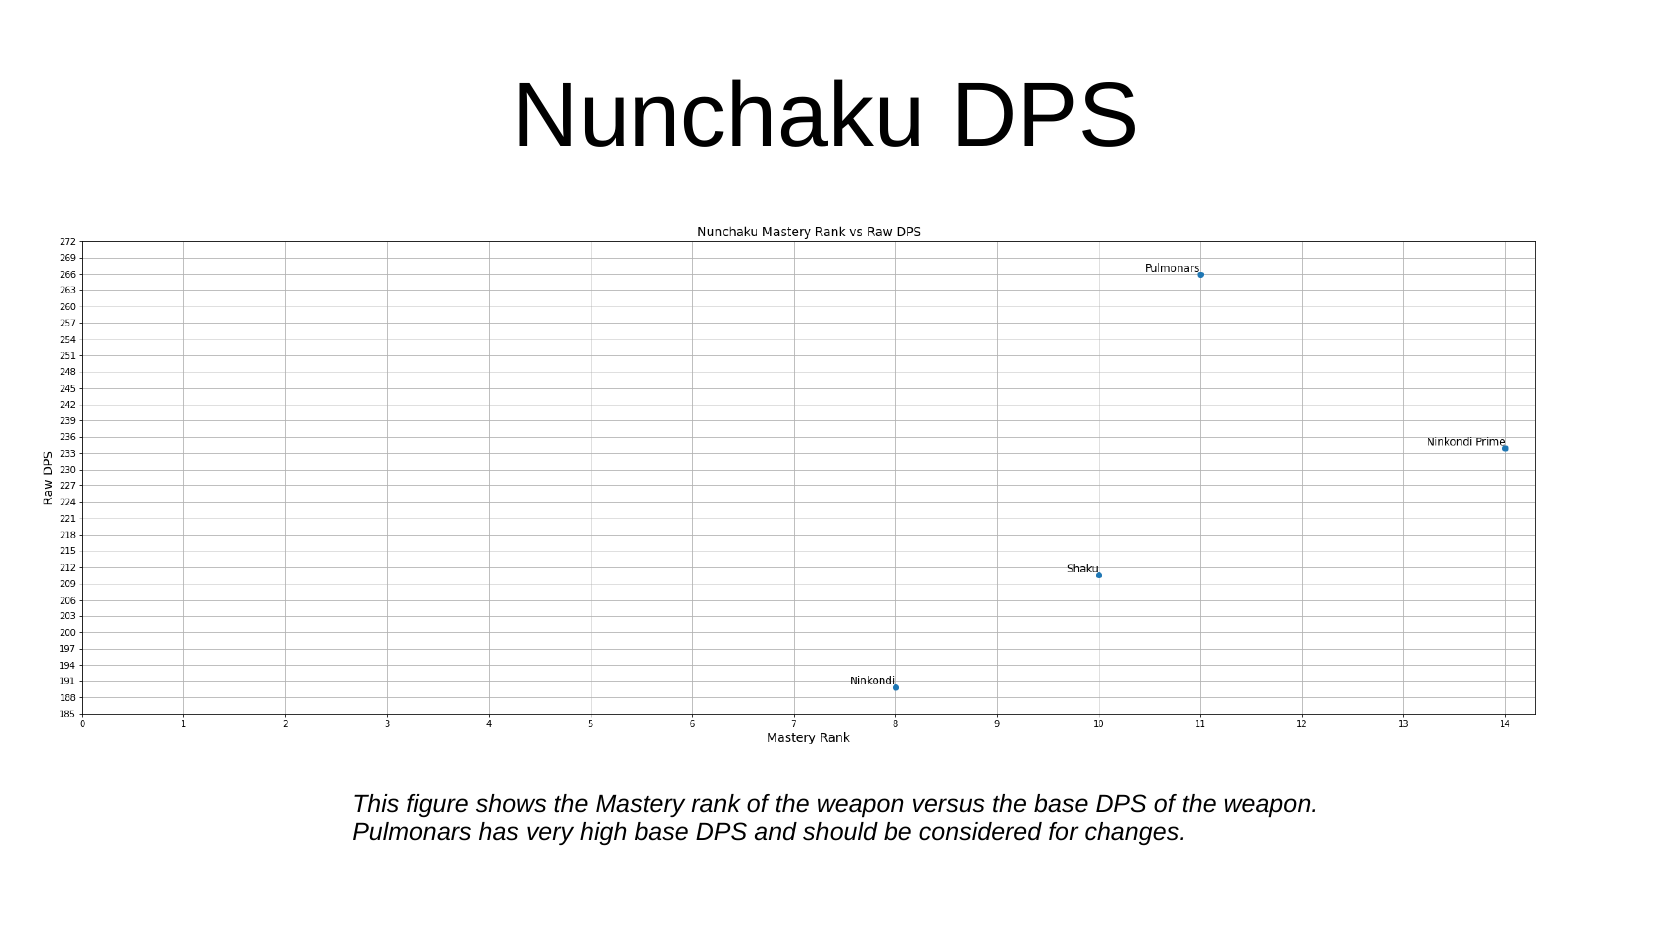

# Nunchaku DPS
This figure shows the Mastery rank of the weapon versus the base DPS of the weapon. Pulmonars has very high base DPS and should be considered for changes.